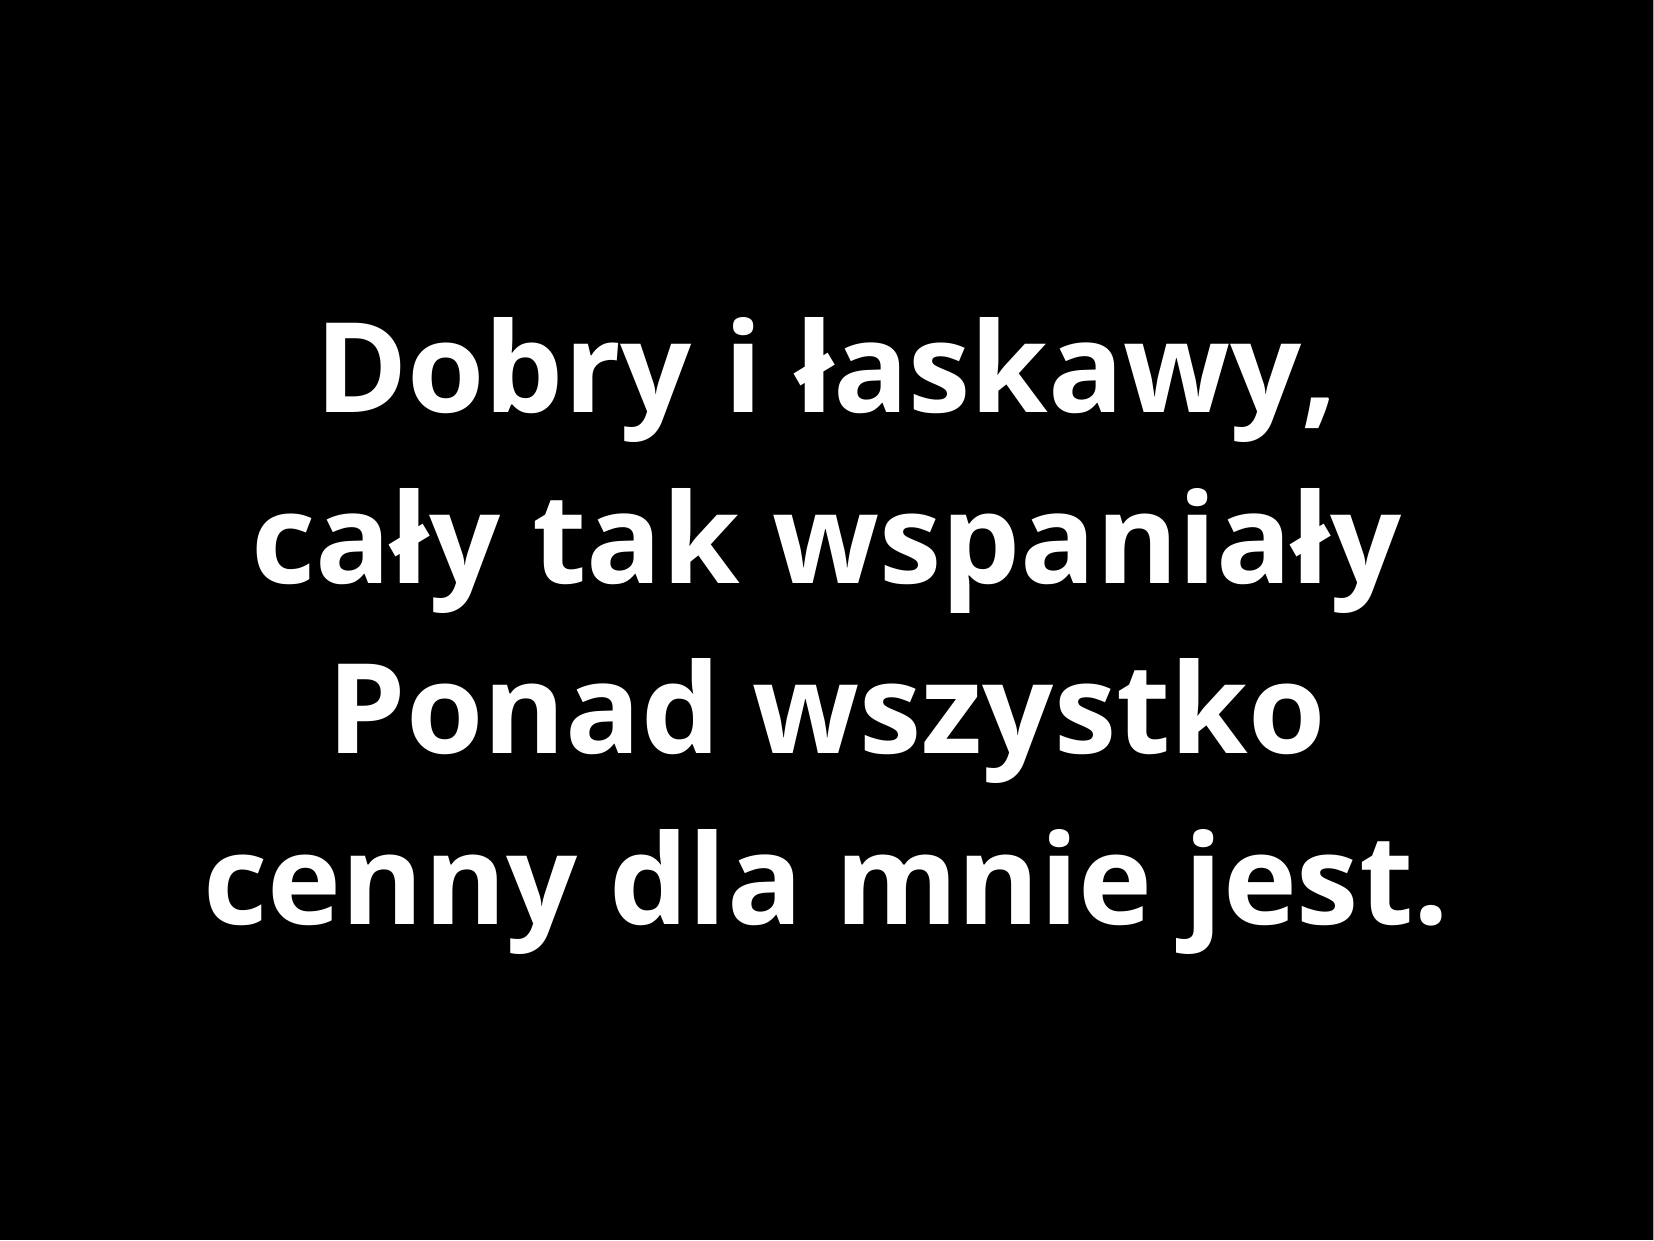

# Dobry i łaskawy, cały tak wspaniały Ponad wszystko cenny dla mnie jest.